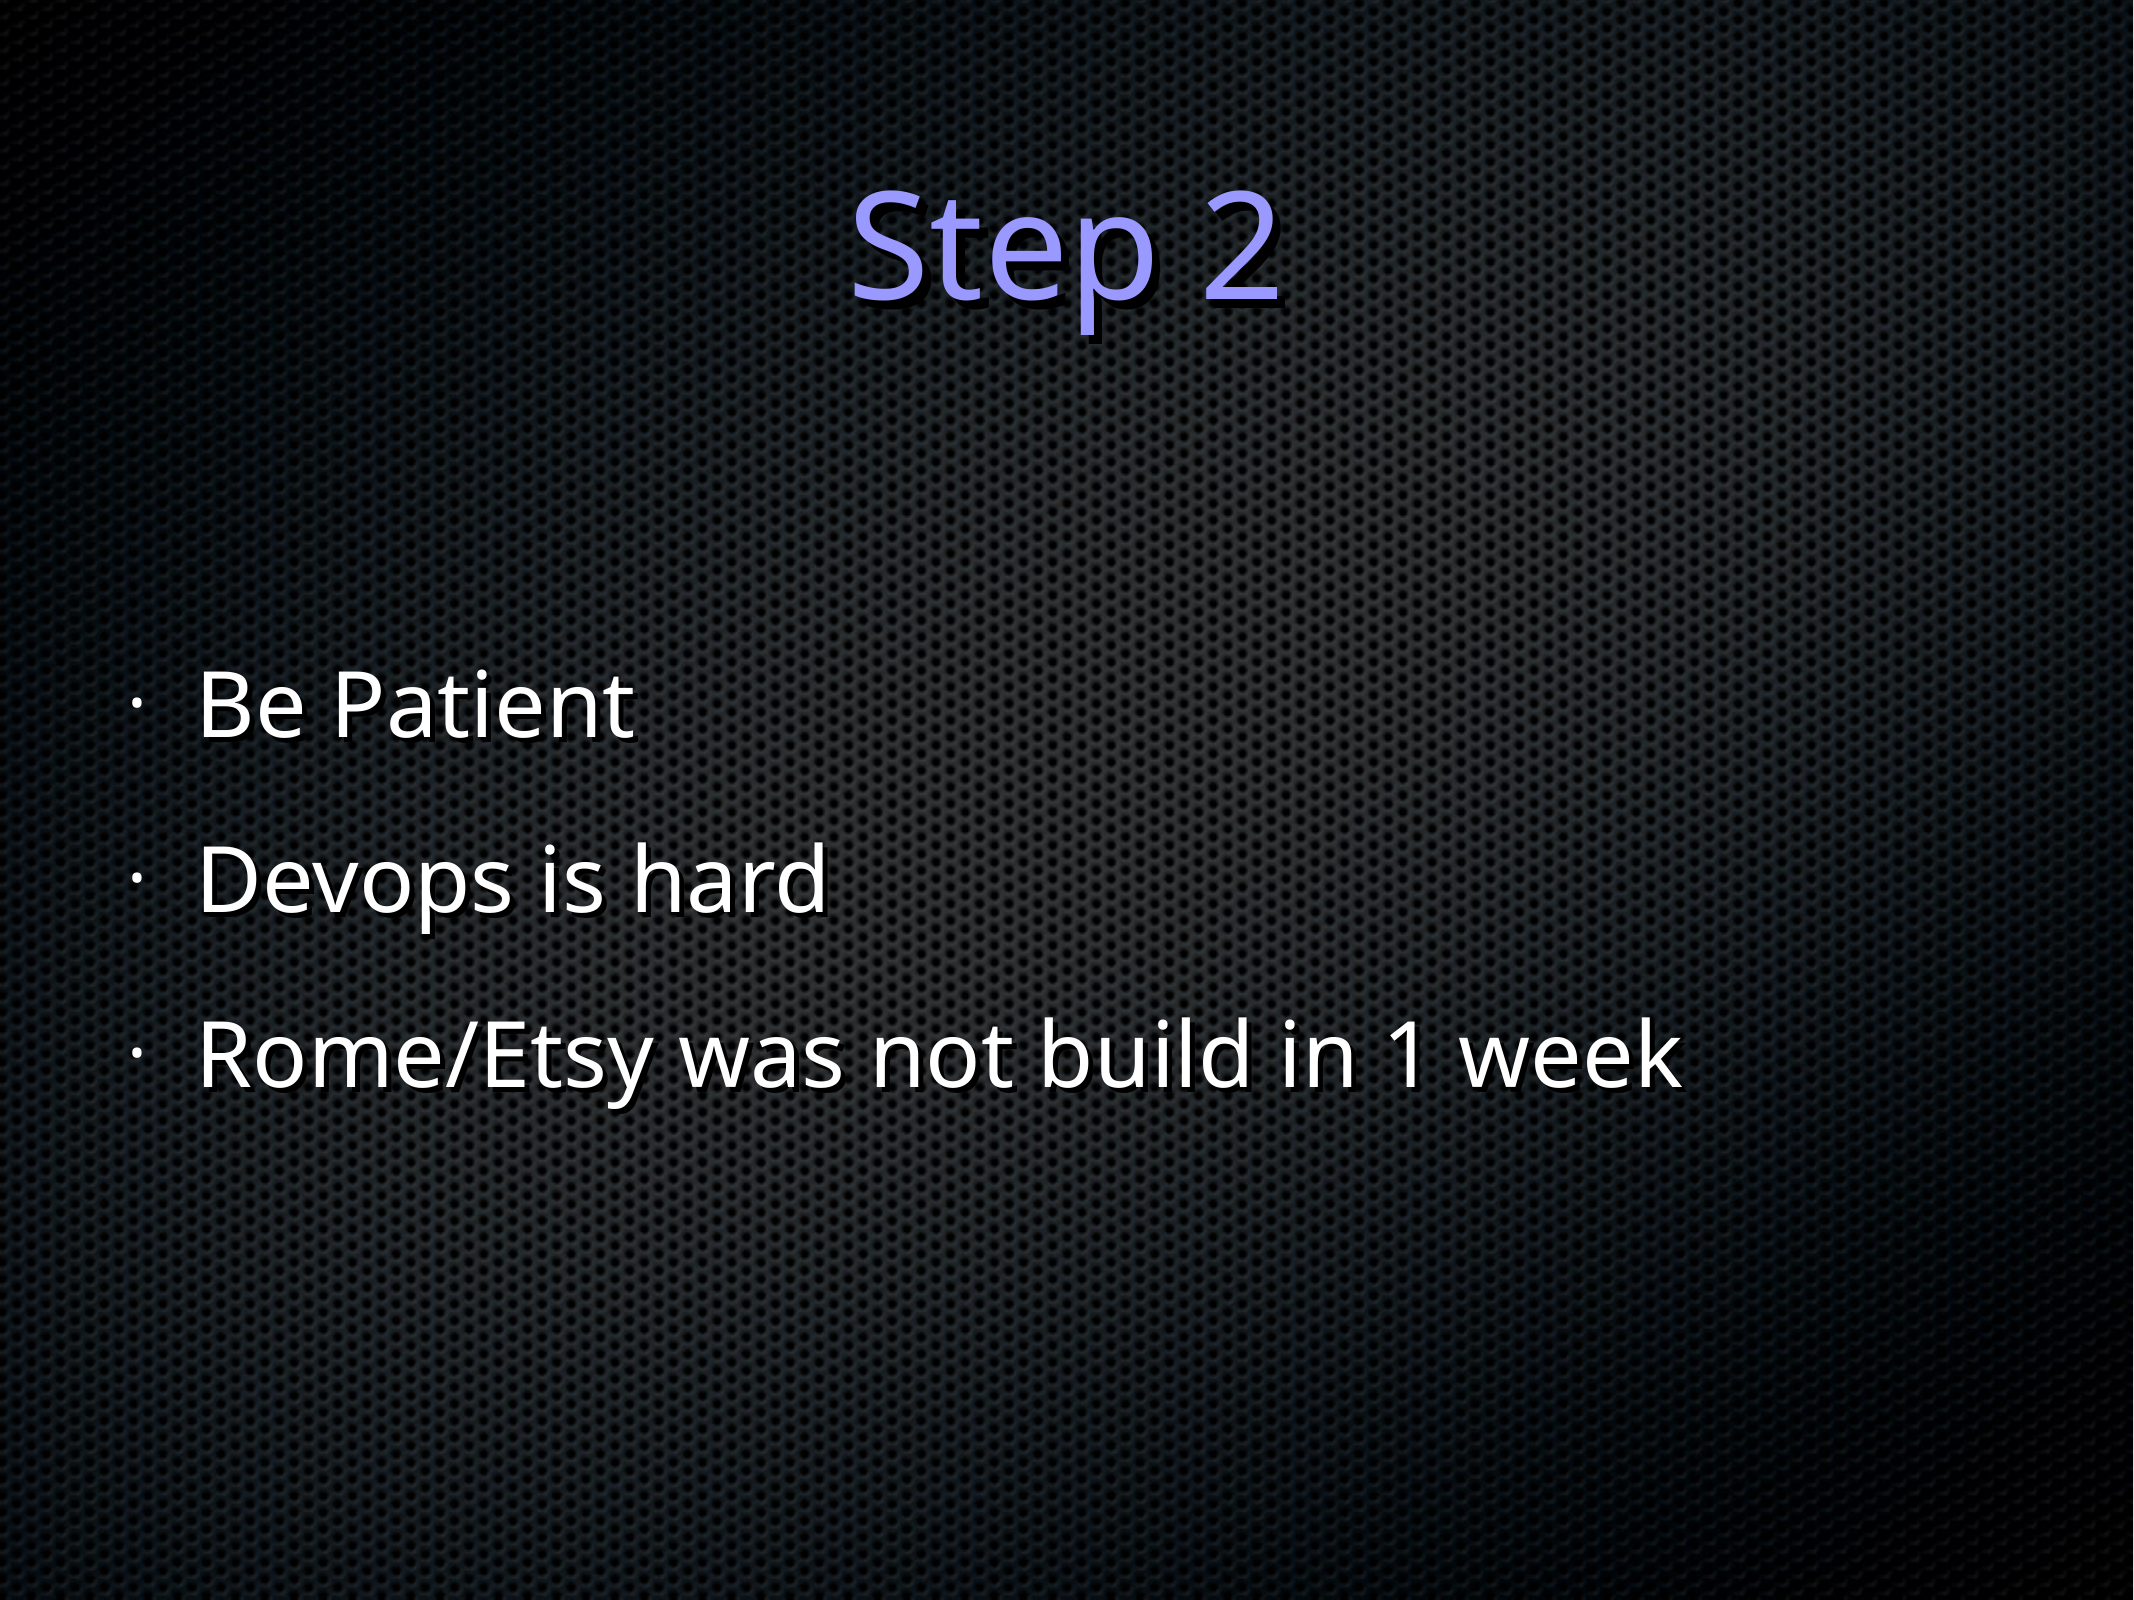

# Step 2
Be Patient
Devops is hard
Rome/Etsy was not build in 1 week